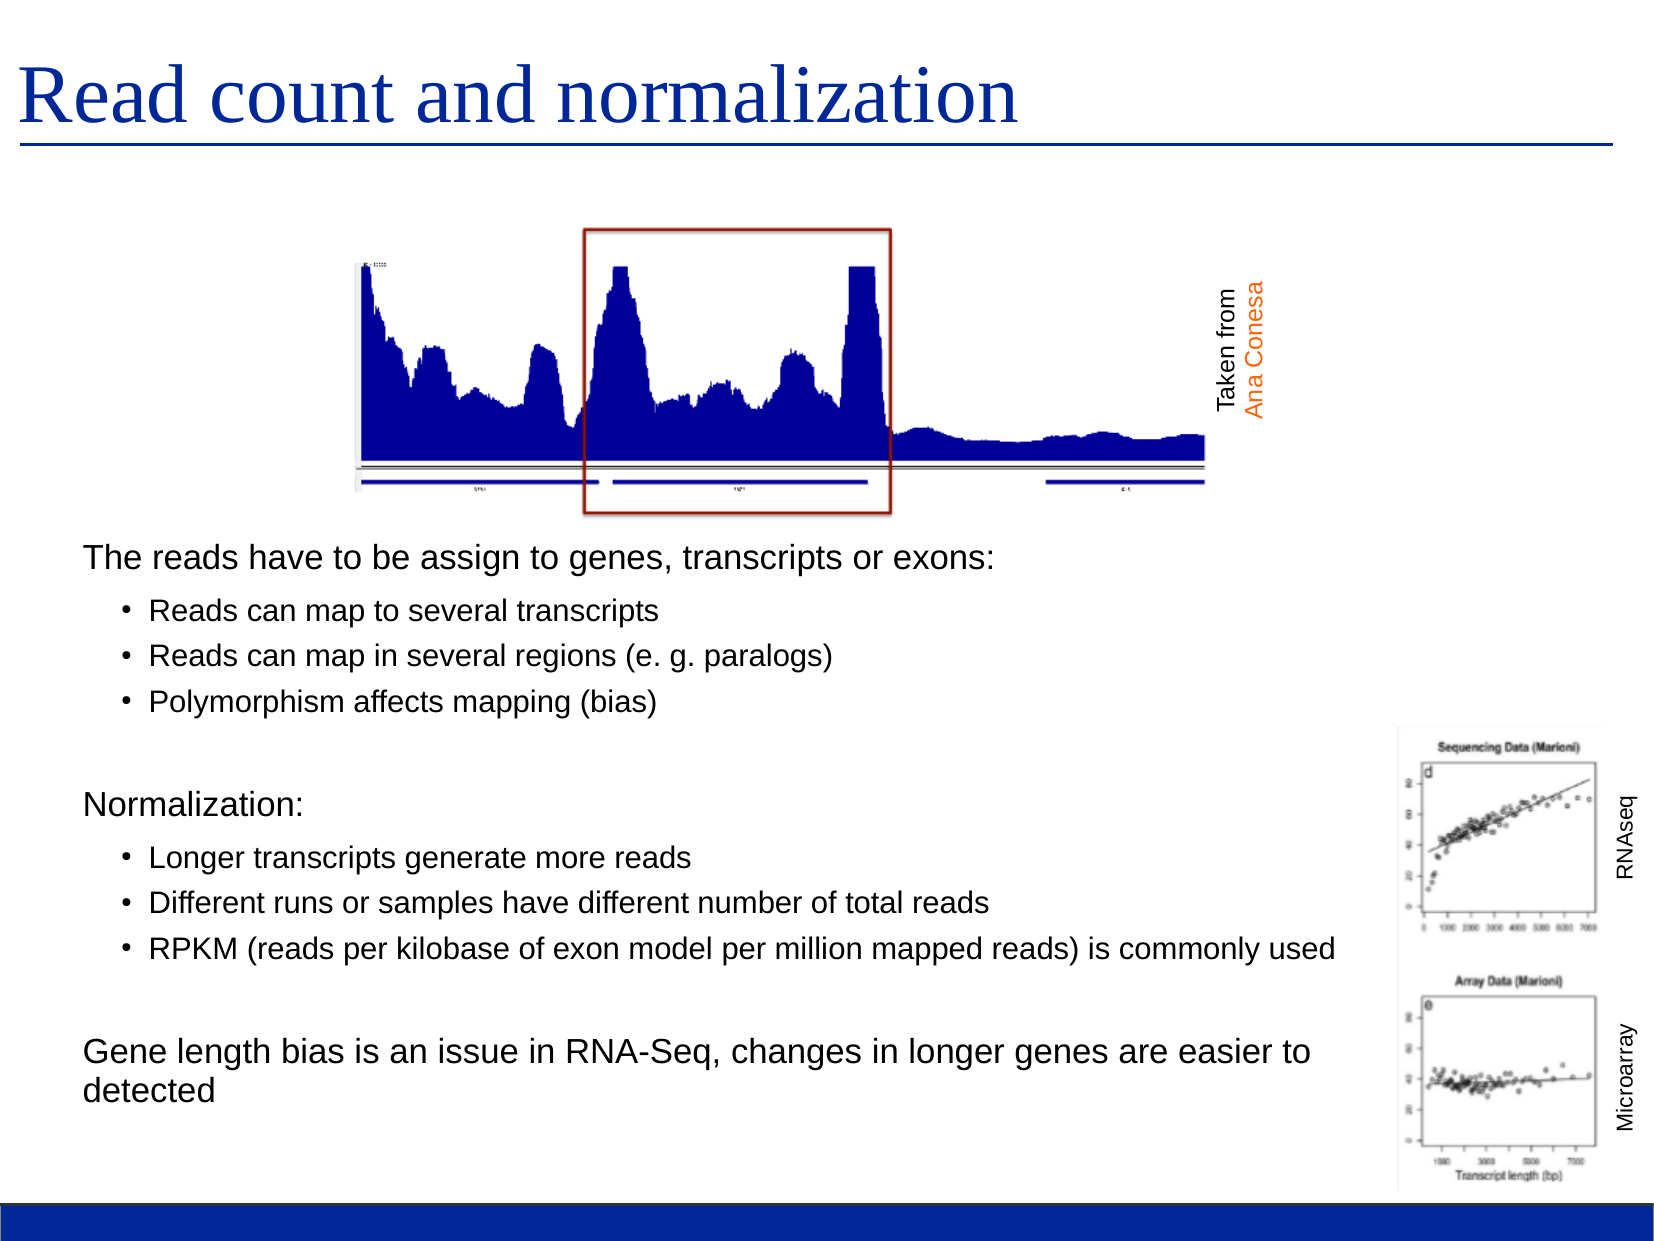

# Read count and normalization
Taken from
Ana Conesa
The reads have to be assign to genes, transcripts or exons:
Reads can map to several transcripts
Reads can map in several regions (e. g. paralogs)
Polymorphism affects mapping (bias)
Normalization:
Longer transcripts generate more reads
Different runs or samples have different number of total reads
RPKM (reads per kilobase of exon model per million mapped reads) is commonly used
Gene length bias is an issue in RNA-Seq, changes in longer genes are easier to detected
Microarray RNAseq